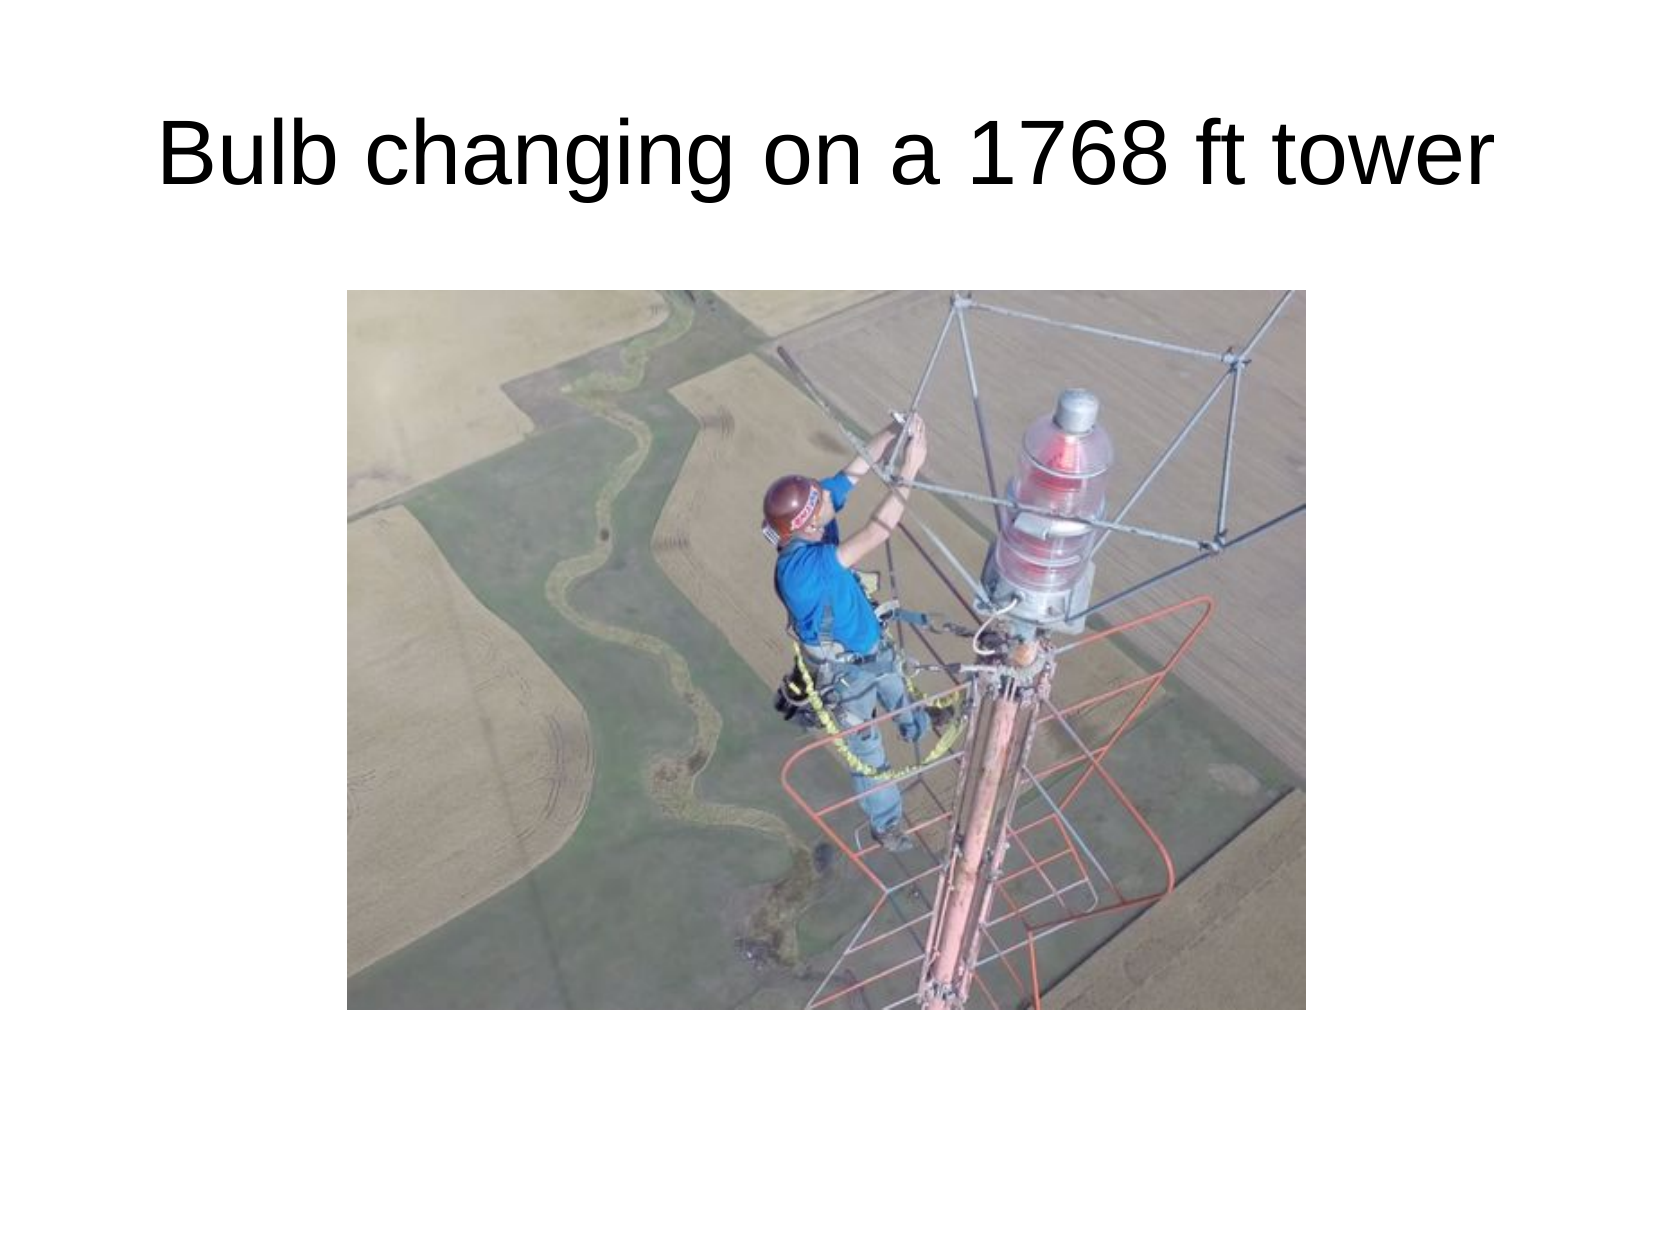

# Bulb changing on a 1768 ft tower